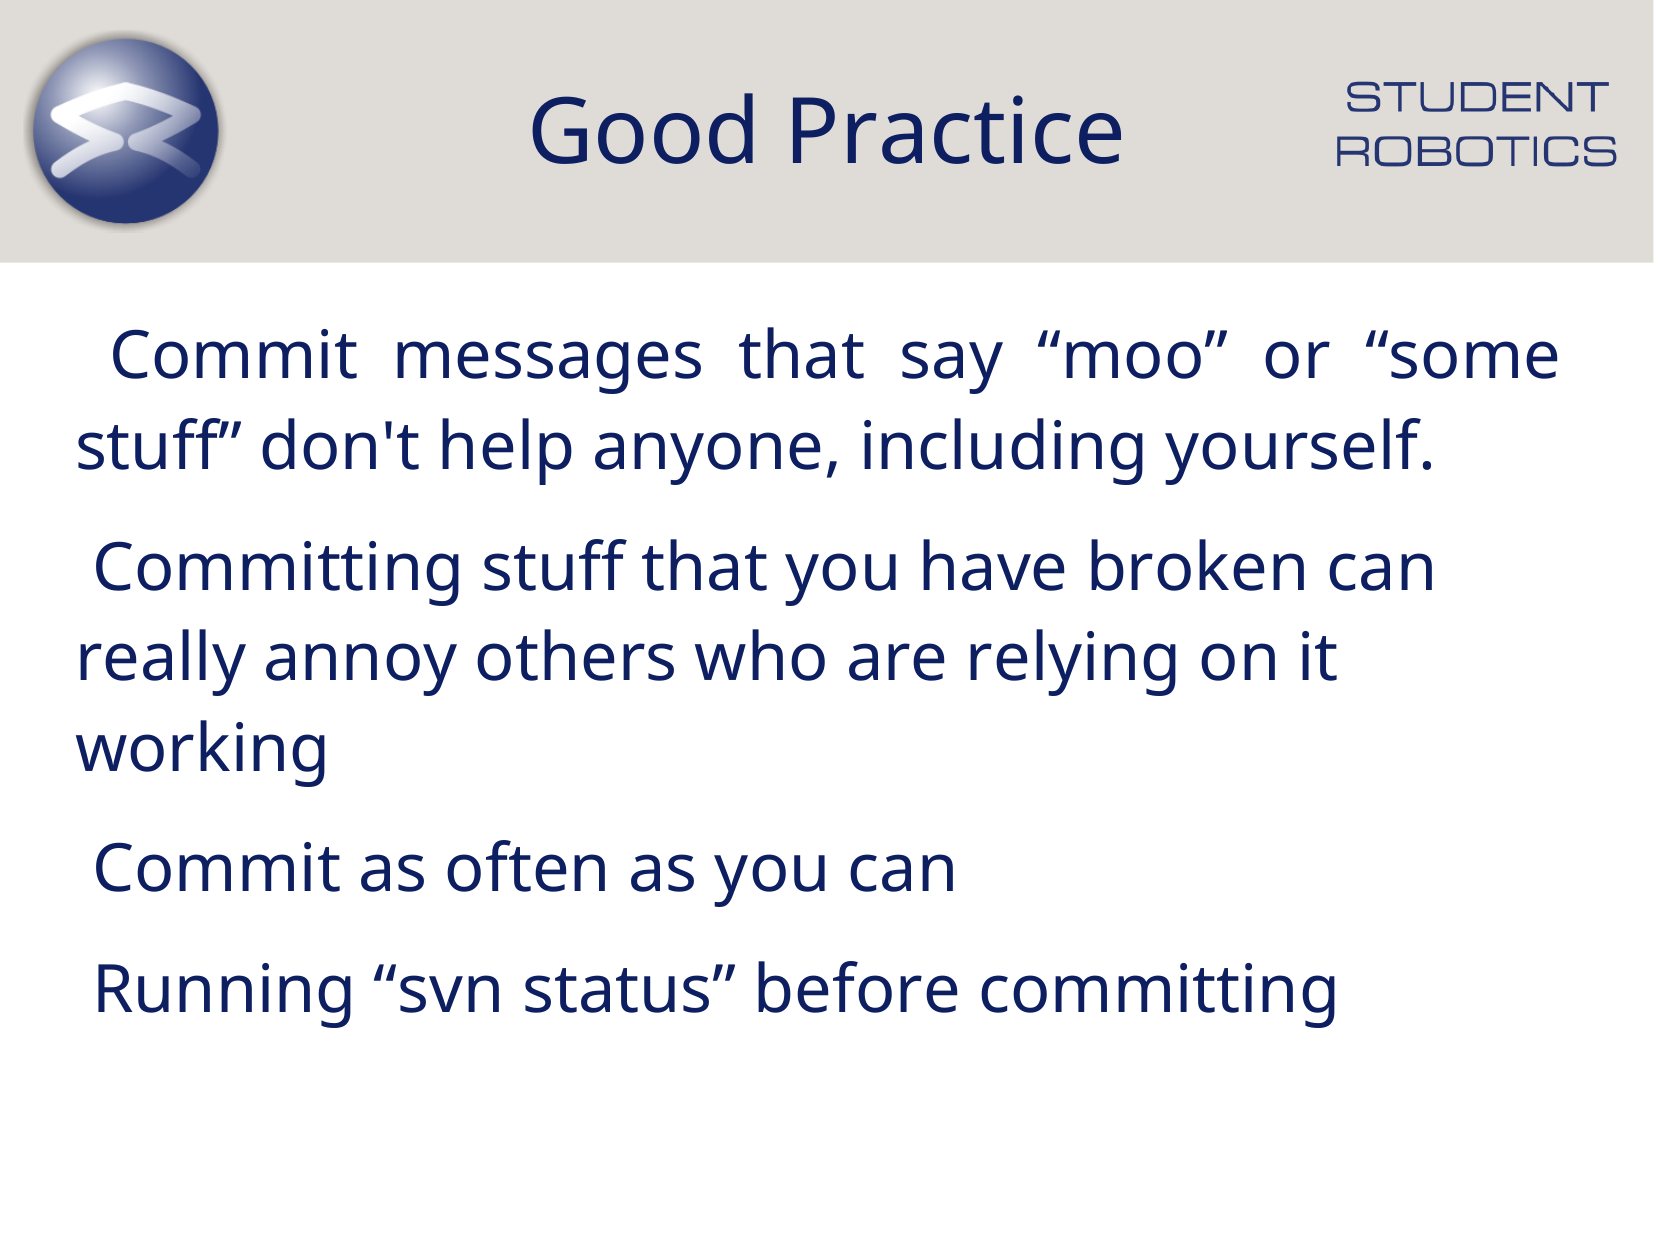

# Good Practice
 Commit messages that say “moo” or “some stuff” don't help anyone, including yourself.
 Committing stuff that you have broken can really annoy others who are relying on it working
 Commit as often as you can
 Running “svn status” before committing